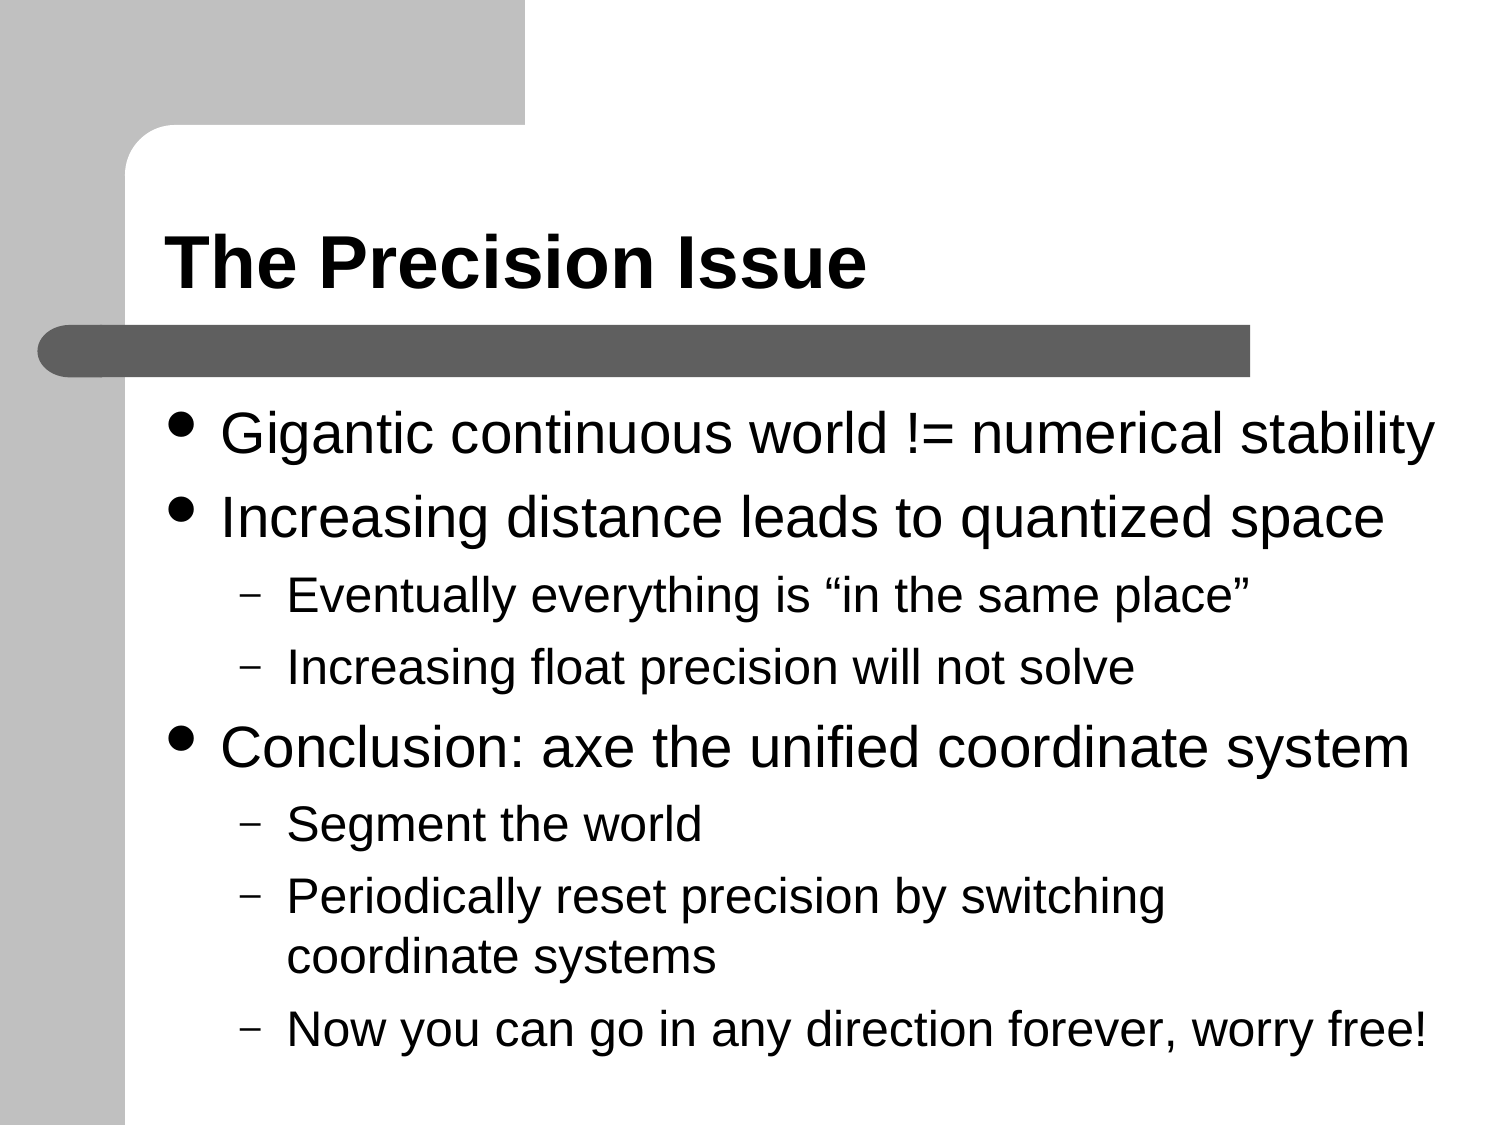

# The Precision Issue
Gigantic continuous world != numerical stability
Increasing distance leads to quantized space
Eventually everything is “in the same place”
Increasing float precision will not solve
Conclusion: axe the unified coordinate system
Segment the world
Periodically reset precision by switching
coordinate systems
Now you can go in any direction forever, worry free!